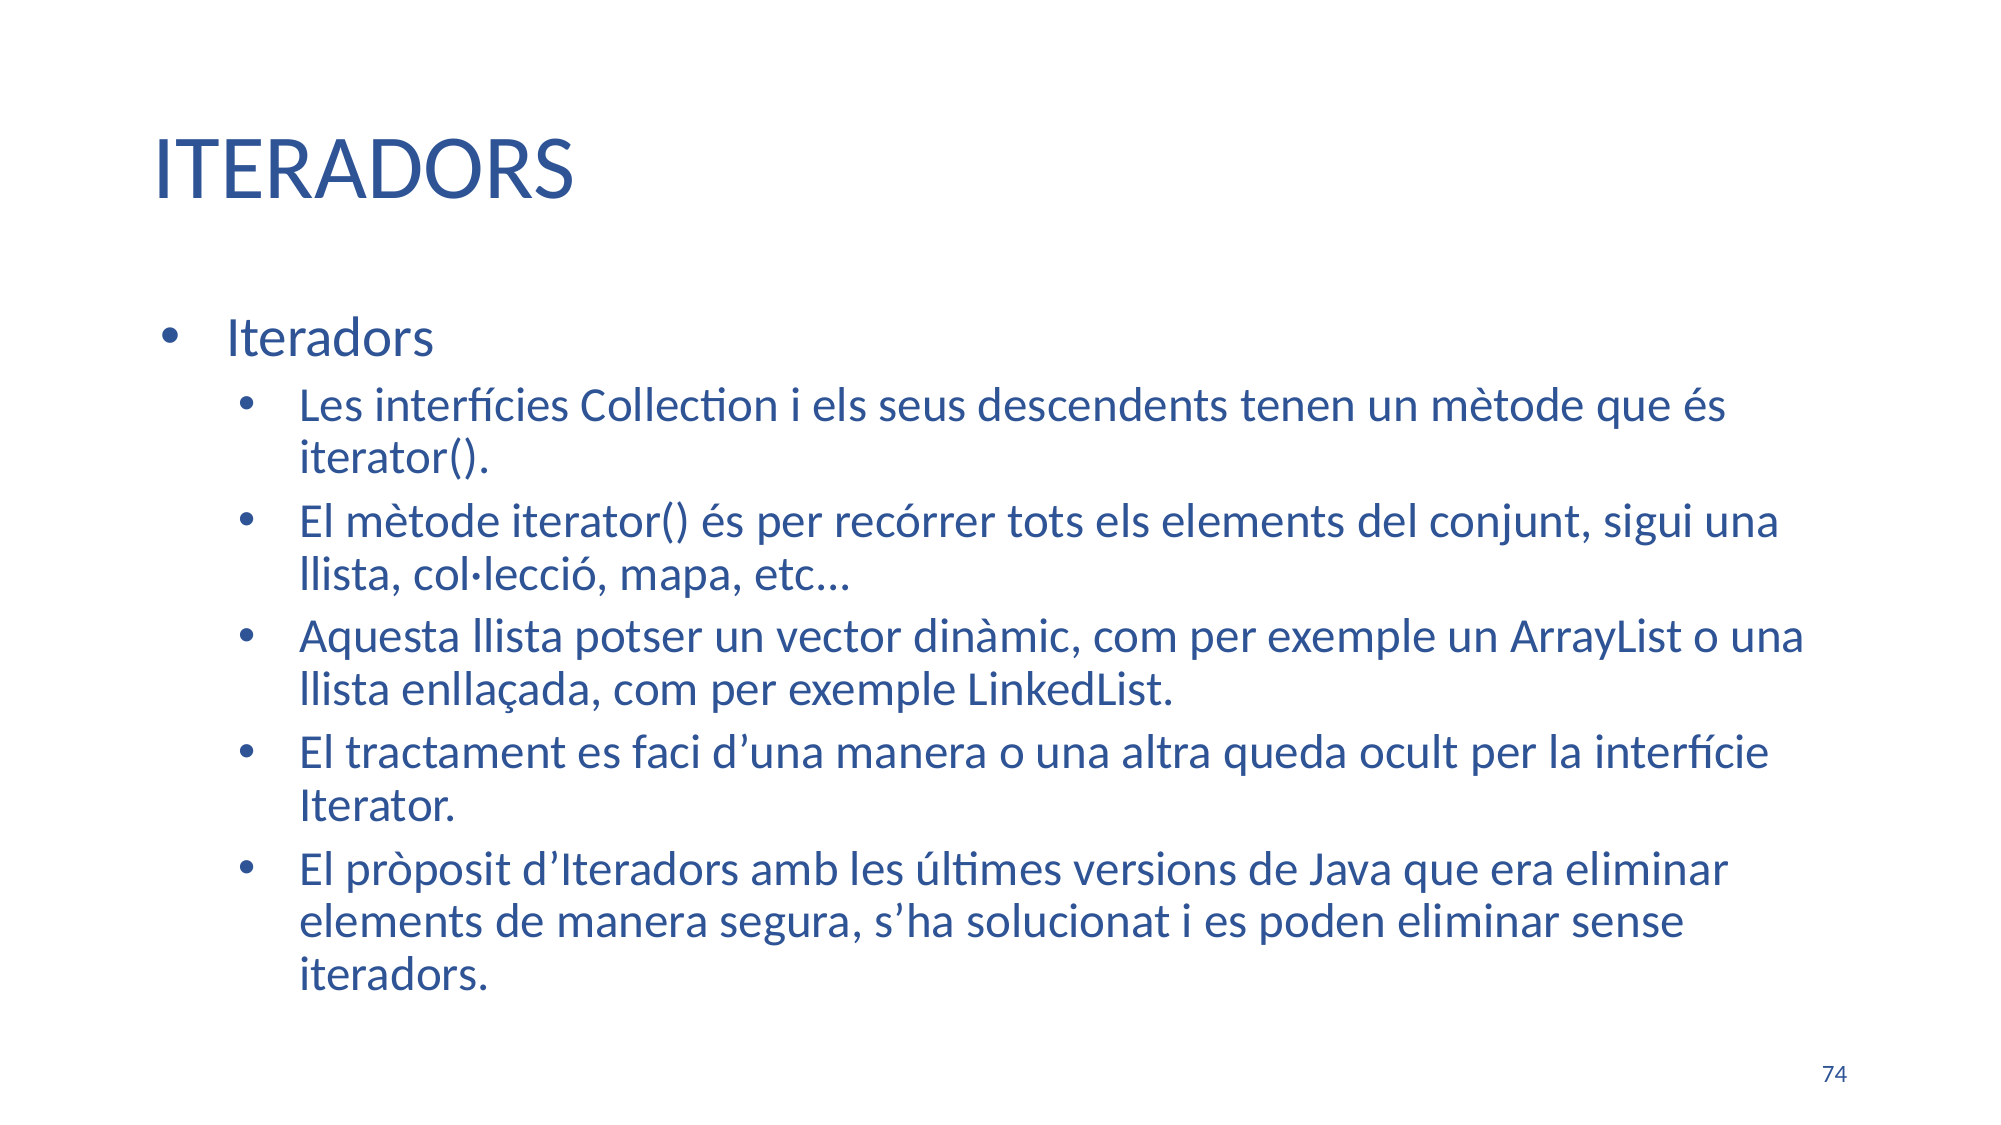

# ITERADORS
Iteradors
Les interfícies Collection i els seus descendents tenen un mètode que és iterator().
El mètode iterator() és per recórrer tots els elements del conjunt, sigui una llista, col·lecció, mapa, etc...
Aquesta llista potser un vector dinàmic, com per exemple un ArrayList o una llista enllaçada, com per exemple LinkedList.
El tractament es faci d’una manera o una altra queda ocult per la interfície Iterator.
El pròposit d’Iteradors amb les últimes versions de Java que era eliminar elements de manera segura, s’ha solucionat i es poden eliminar sense iteradors.